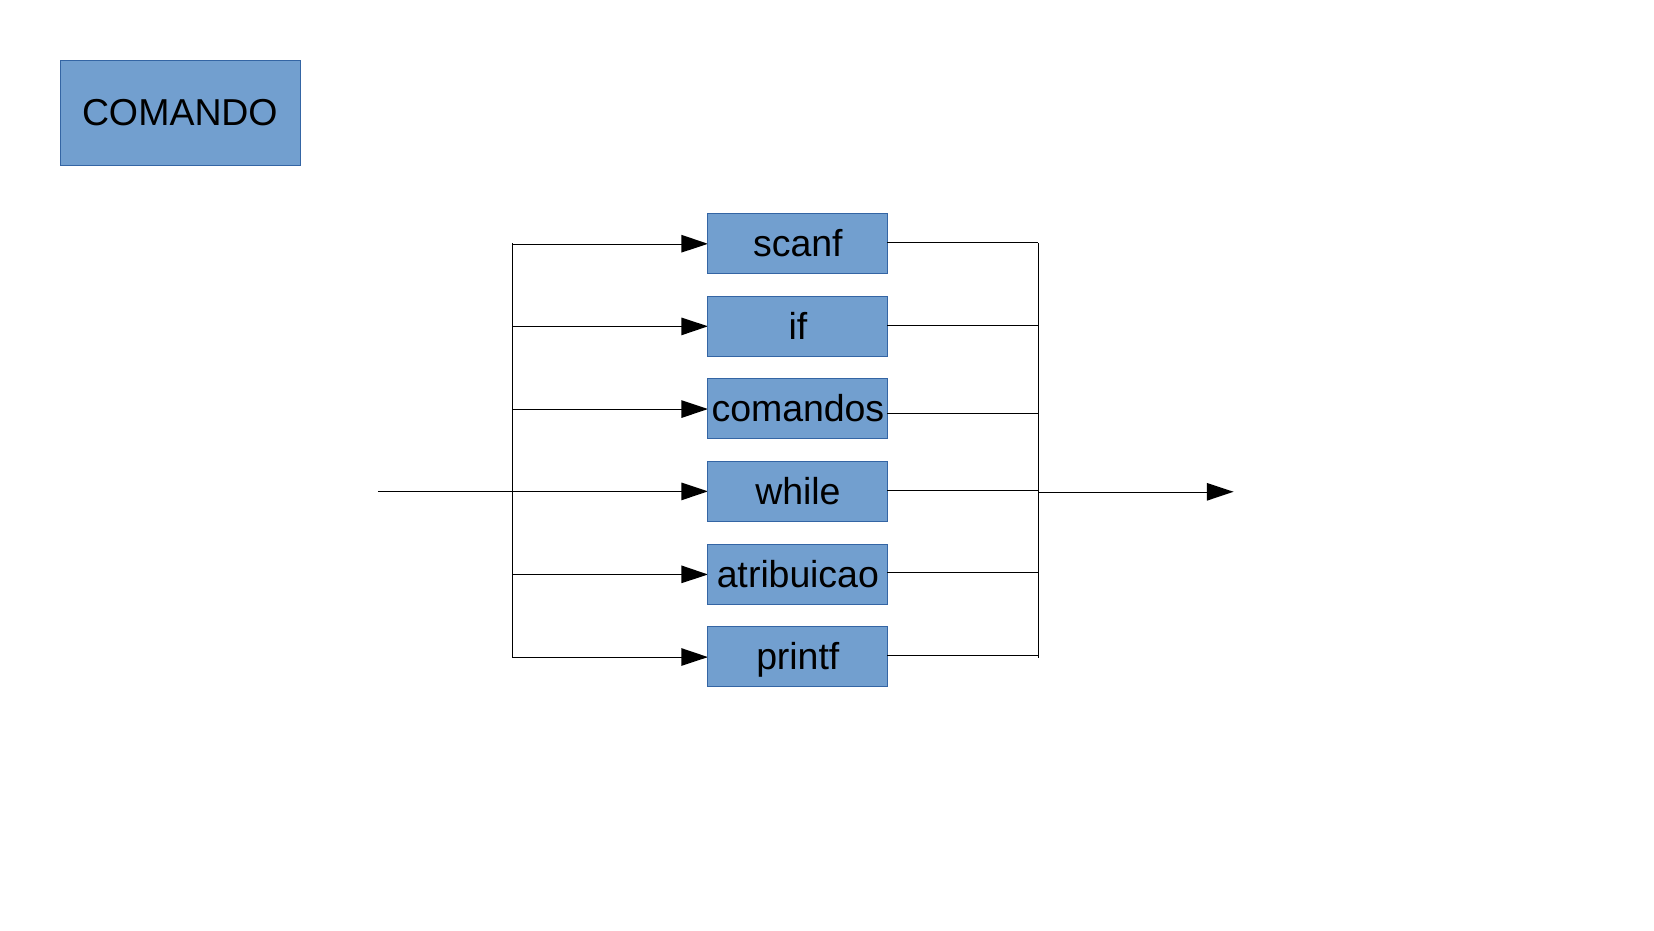

COMANDO
scanf
if
comandos
while
atribuicao
printf